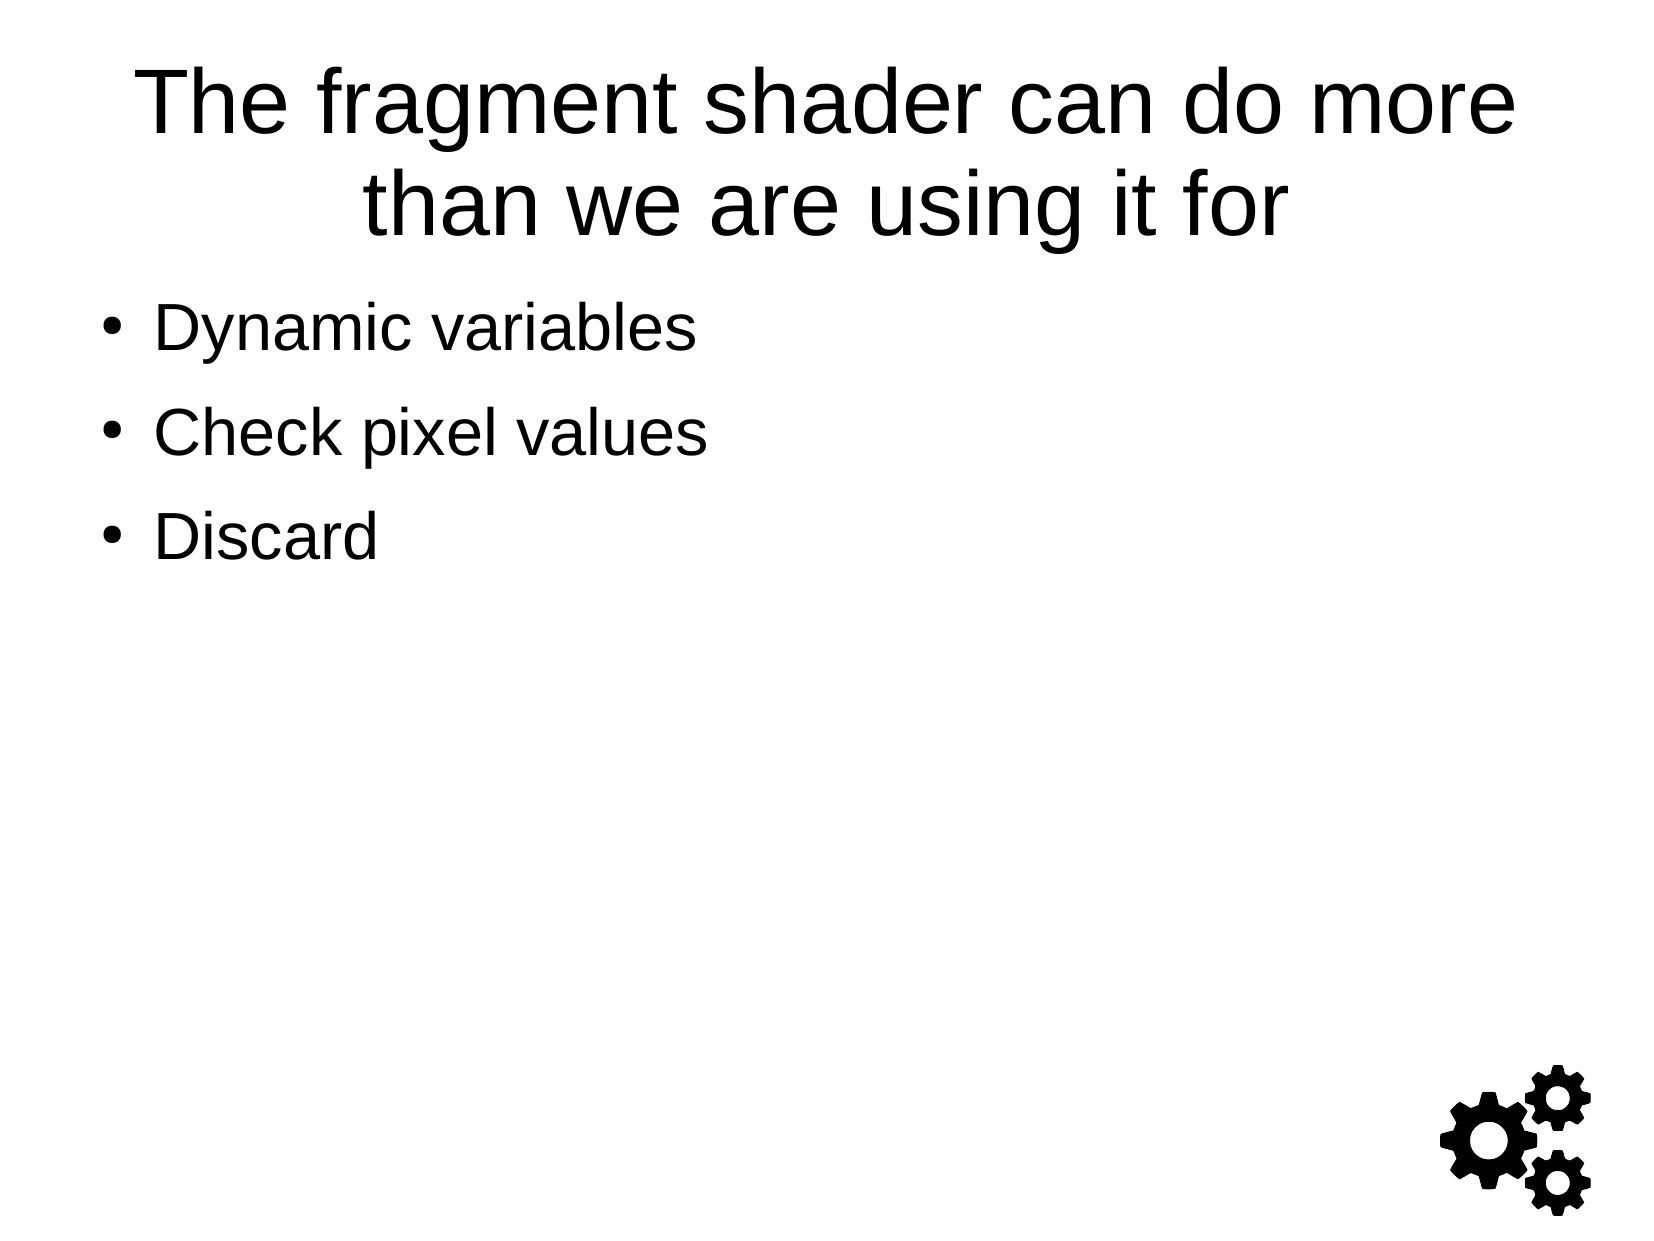

# The fragment shader can do more than we are using it for
Dynamic variables
Check pixel values
Discard